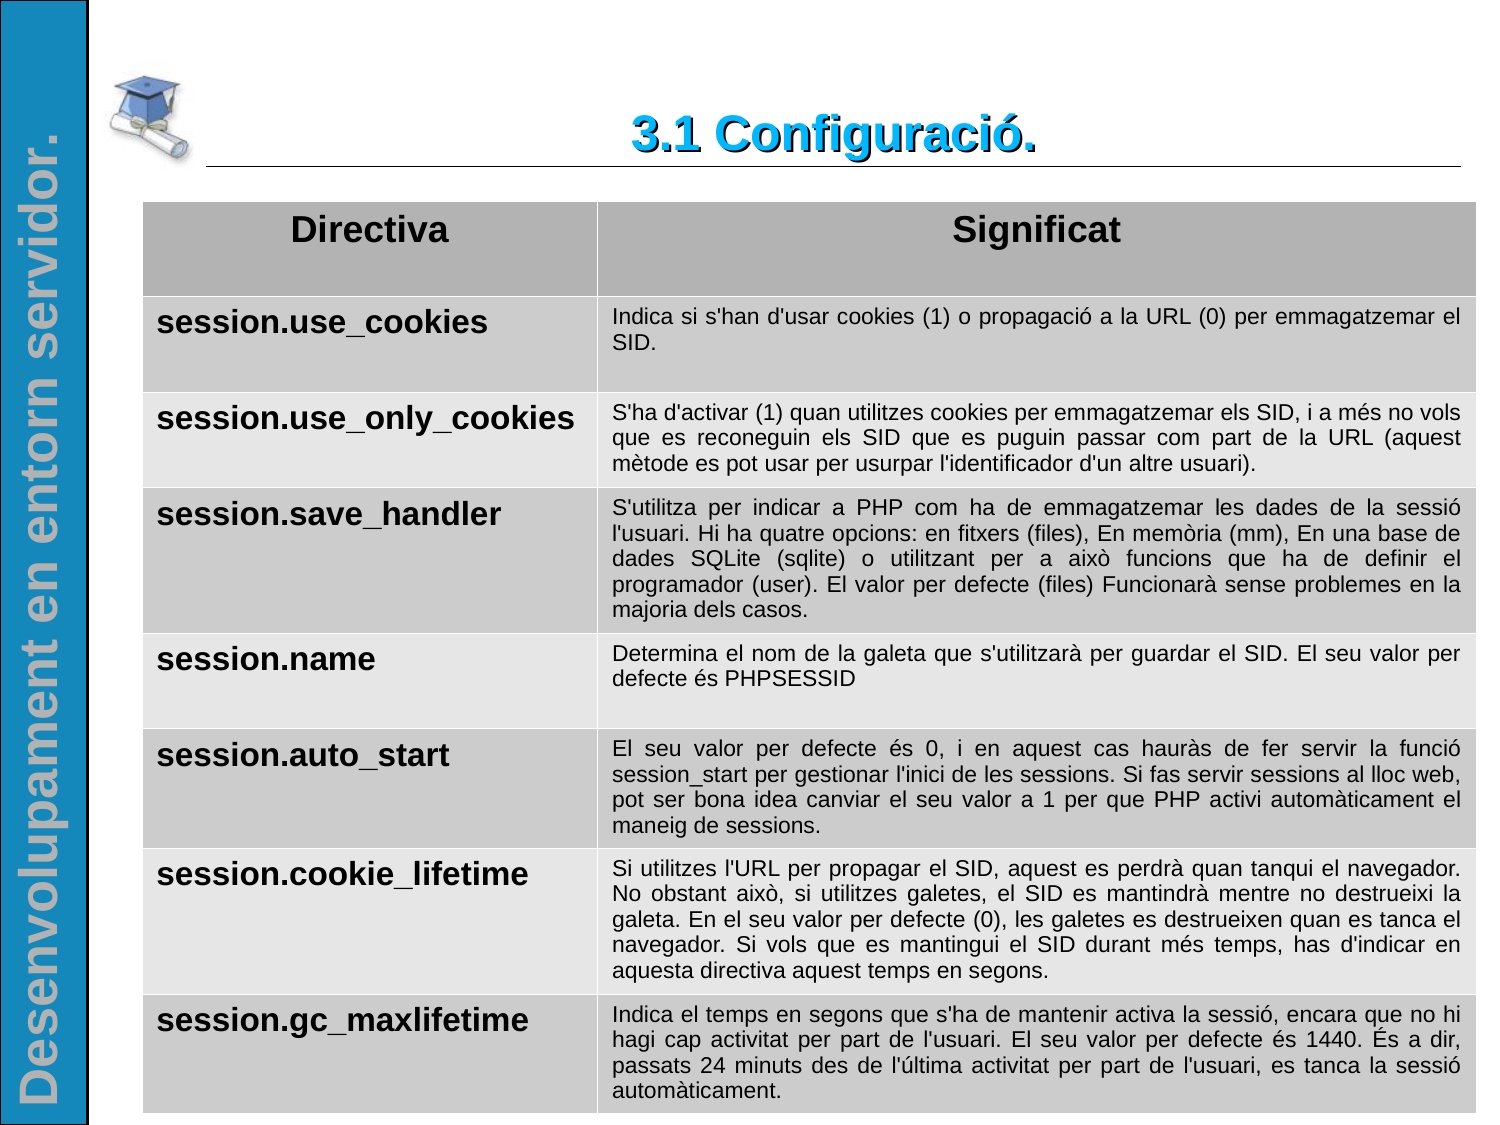

# 3.1 Configuració.
| Directiva | Significat |
| --- | --- |
| session.use\_cookies | Indica si s'han d'usar cookies (1) o propagació a la URL (0) per emmagatzemar el SID. |
| session.use\_only\_cookies | S'ha d'activar (1) quan utilitzes cookies per emmagatzemar els SID, i a més no vols que es reconeguin els SID que es puguin passar com part de la URL (aquest mètode es pot usar per usurpar l'identificador d'un altre usuari). |
| session.save\_handler | S'utilitza per indicar a PHP com ha de emmagatzemar les dades de la sessió l'usuari. Hi ha quatre opcions: en fitxers (files), En memòria (mm), En una base de dades SQLite (sqlite) o utilitzant per a això funcions que ha de definir el programador (user). El valor per defecte (files) Funcionarà sense problemes en la majoria dels casos. |
| session.name | Determina el nom de la galeta que s'utilitzarà per guardar el SID. El seu valor per defecte és PHPSESSID |
| session.auto\_start | El seu valor per defecte és 0, i en aquest cas hauràs de fer servir la funció session\_start per gestionar l'inici de les sessions. Si fas servir sessions al lloc web, pot ser bona idea canviar el seu valor a 1 per que PHP activi automàticament el maneig de sessions. |
| session.cookie\_lifetime | Si utilitzes l'URL per propagar el SID, aquest es perdrà quan tanqui el navegador. No obstant això, si utilitzes galetes, el SID es mantindrà mentre no destrueixi la galeta. En el seu valor per defecte (0), les galetes es destrueixen quan es tanca el navegador. Si vols que es mantingui el SID durant més temps, has d'indicar en aquesta directiva aquest temps en segons. |
| session.gc\_maxlifetime | Indica el temps en segons que s'ha de mantenir activa la sessió, encara que no hi hagi cap activitat per part de l'usuari. El seu valor per defecte és 1440. És a dir, passats 24 minuts des de l'última activitat per part de l'usuari, es tanca la sessió automàticament. |